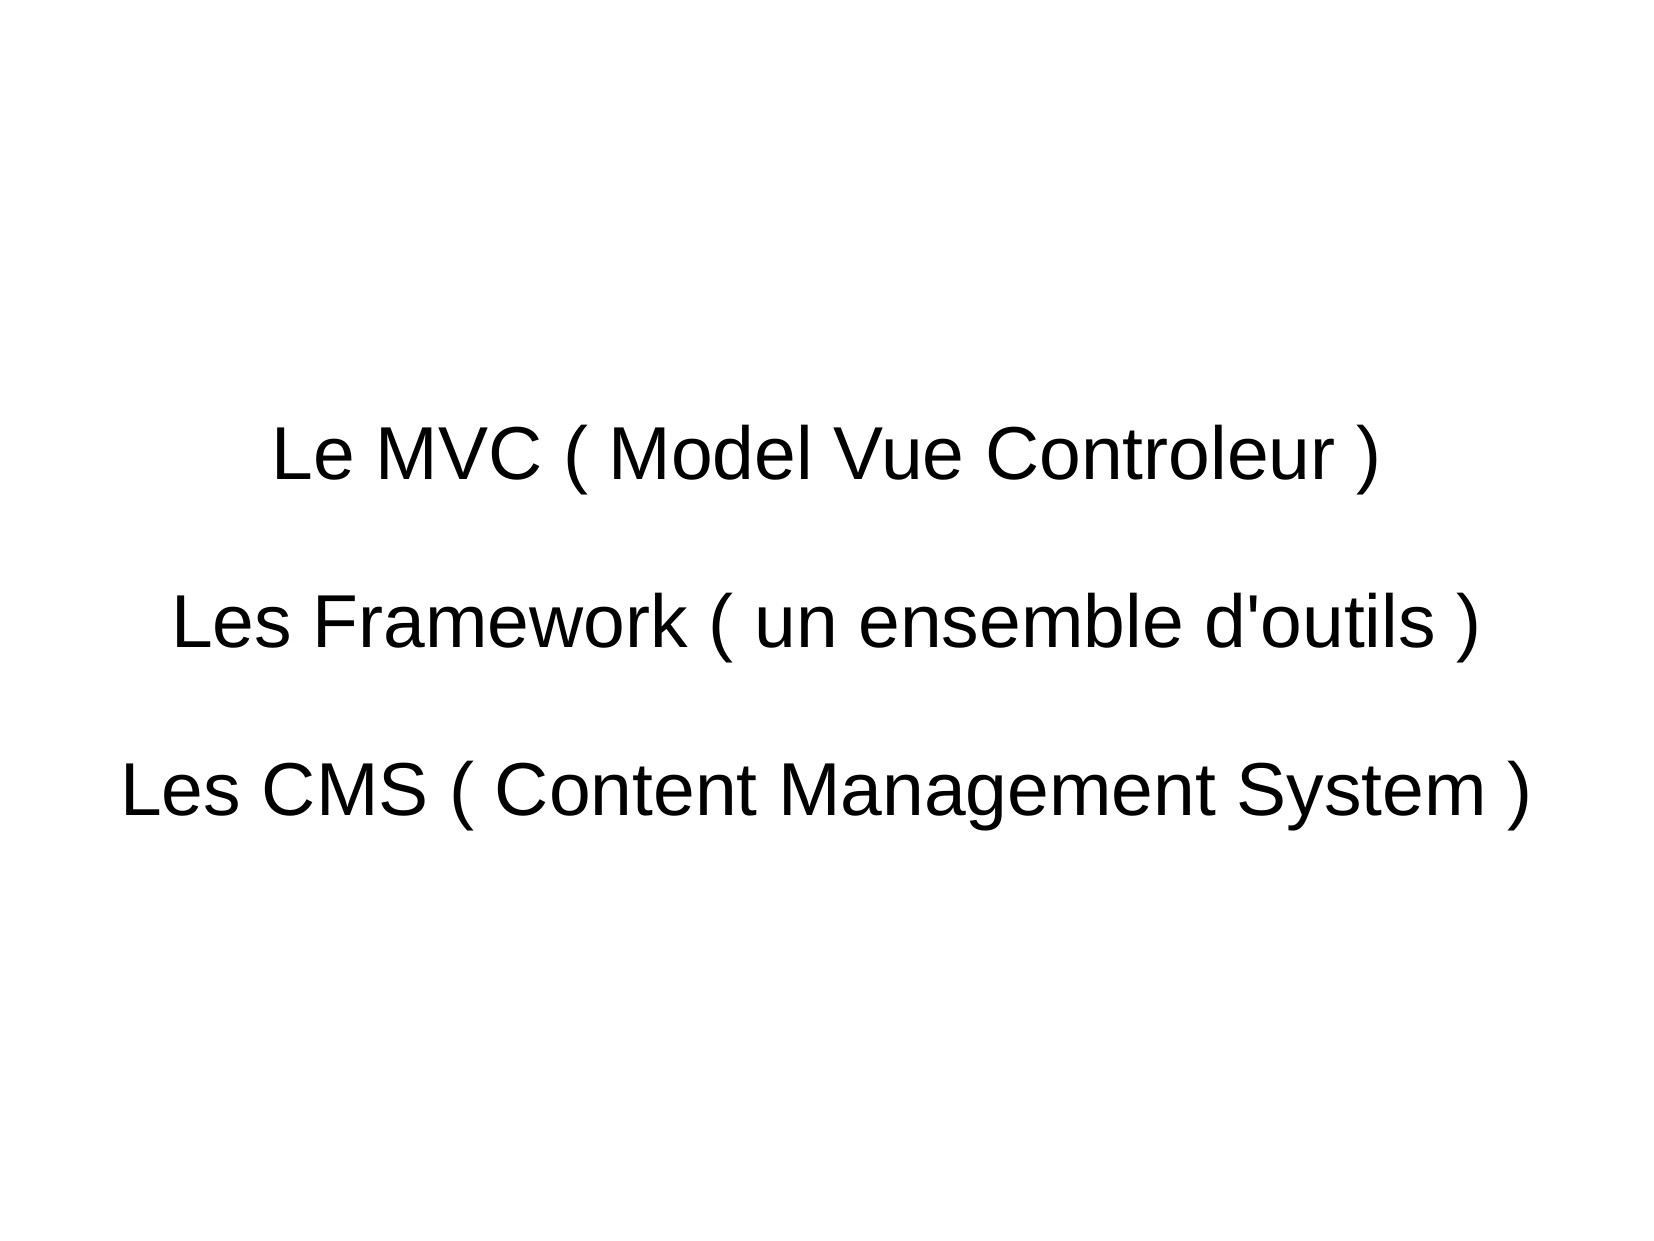

# Le MVC ( Model Vue Controleur ) Les Framework ( un ensemble d'outils ) Les CMS ( Content Management System )